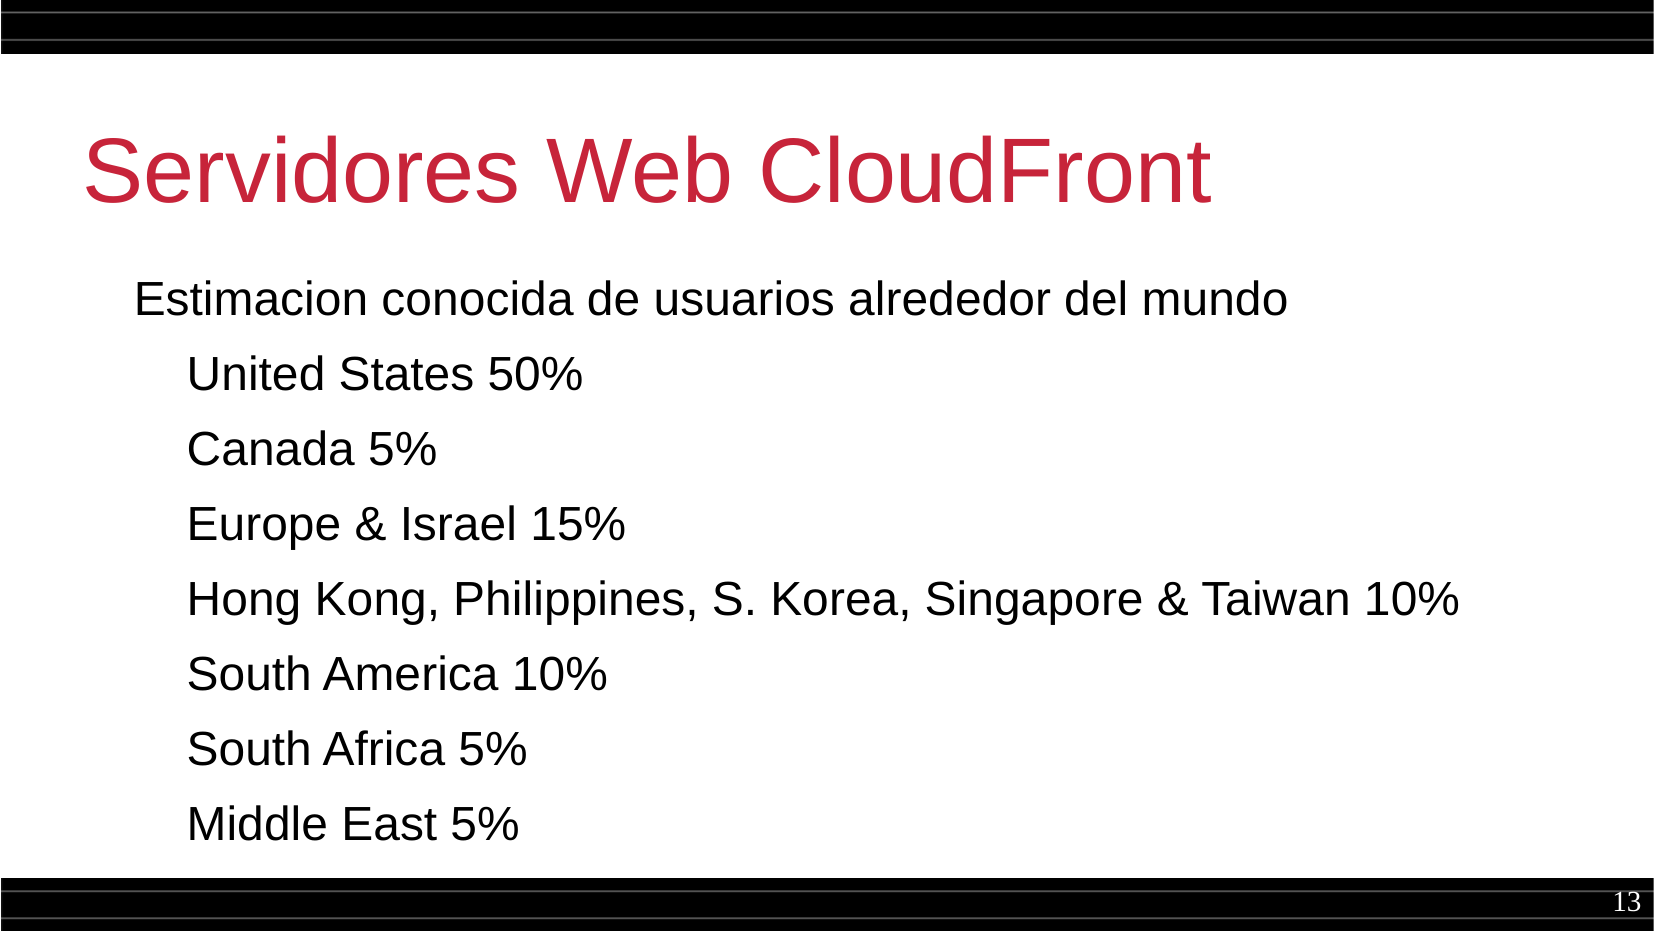

# Servidores Web CloudFront
Estimacion conocida de usuarios alrededor del mundo
 United States 50%
 Canada 5%
 Europe & Israel 15%
 Hong Kong, Philippines, S. Korea, Singapore & Taiwan 10%
 South America 10%
 South Africa 5%
 Middle East 5%